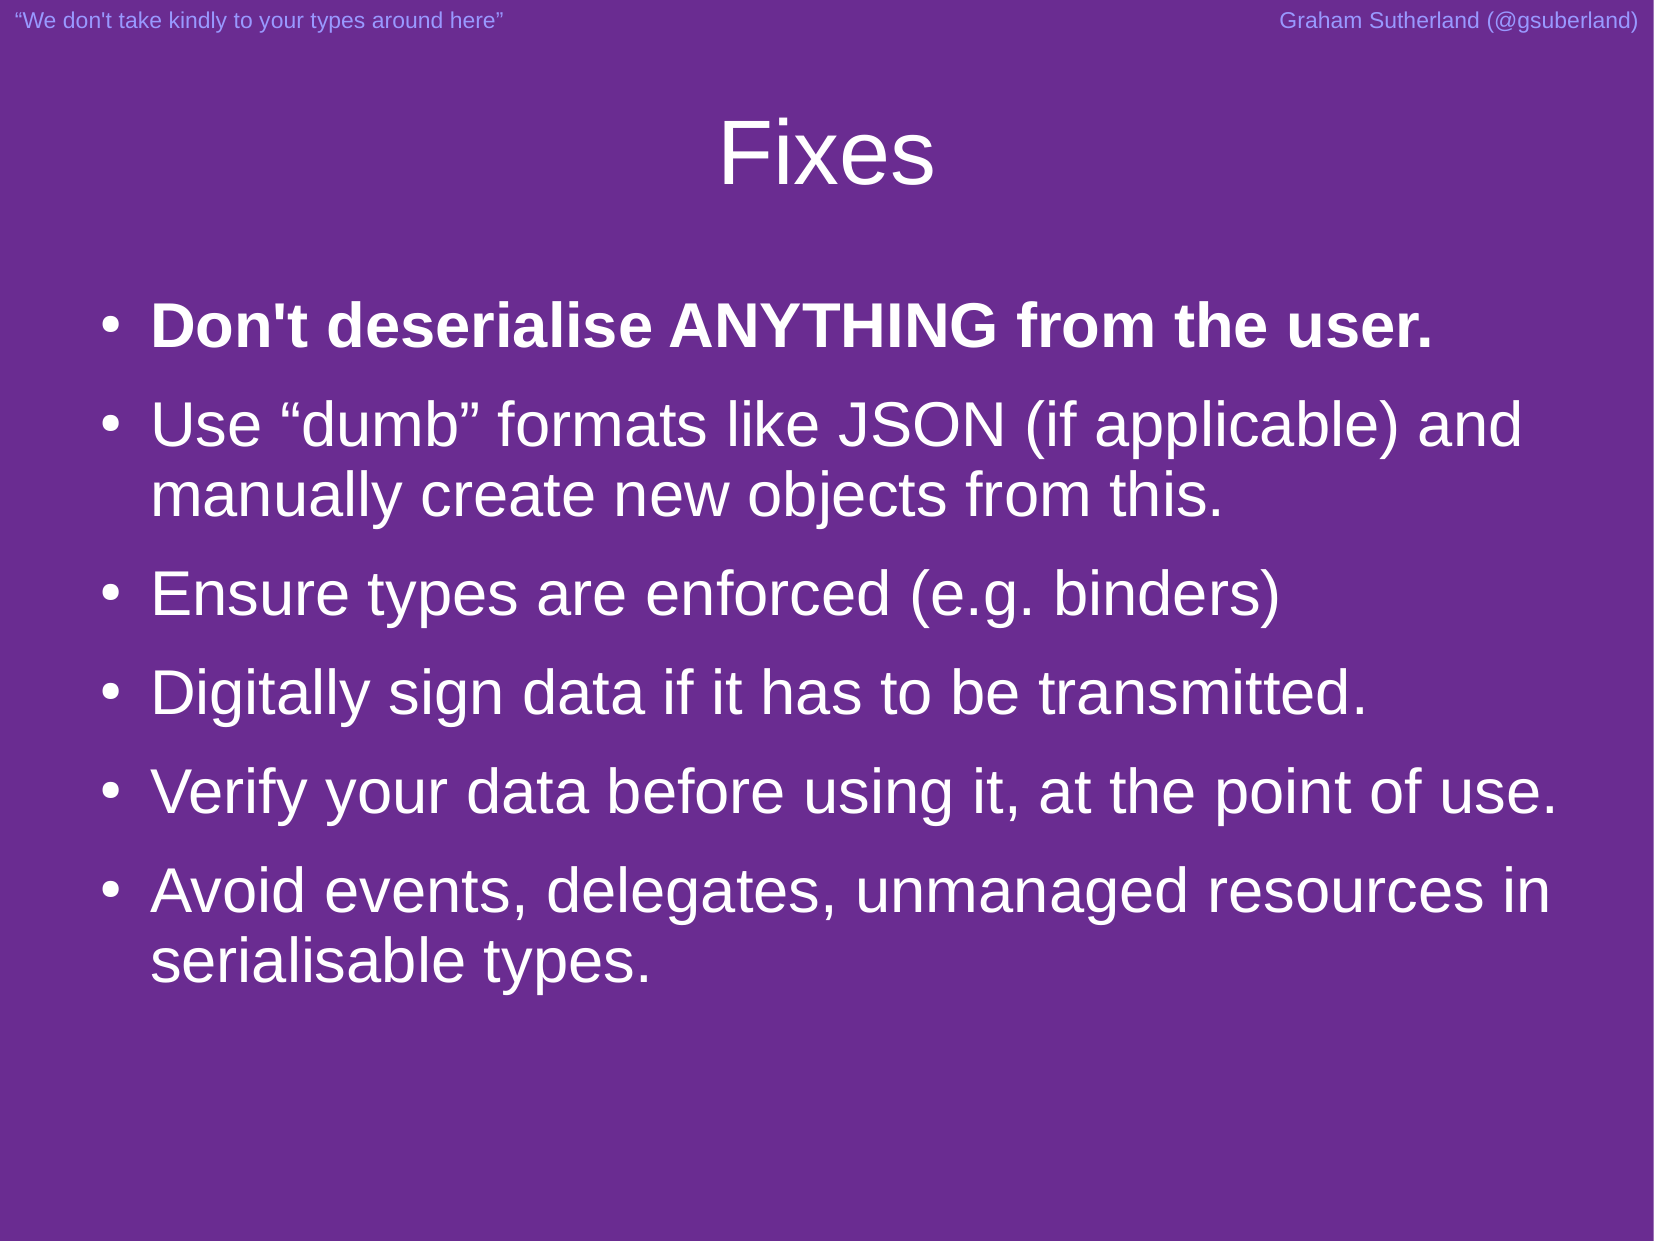

# Fixes
Don't deserialise ANYTHING from the user.
Use “dumb” formats like JSON (if applicable) and manually create new objects from this.
Ensure types are enforced (e.g. binders)
Digitally sign data if it has to be transmitted.
Verify your data before using it, at the point of use.
Avoid events, delegates, unmanaged resources in serialisable types.